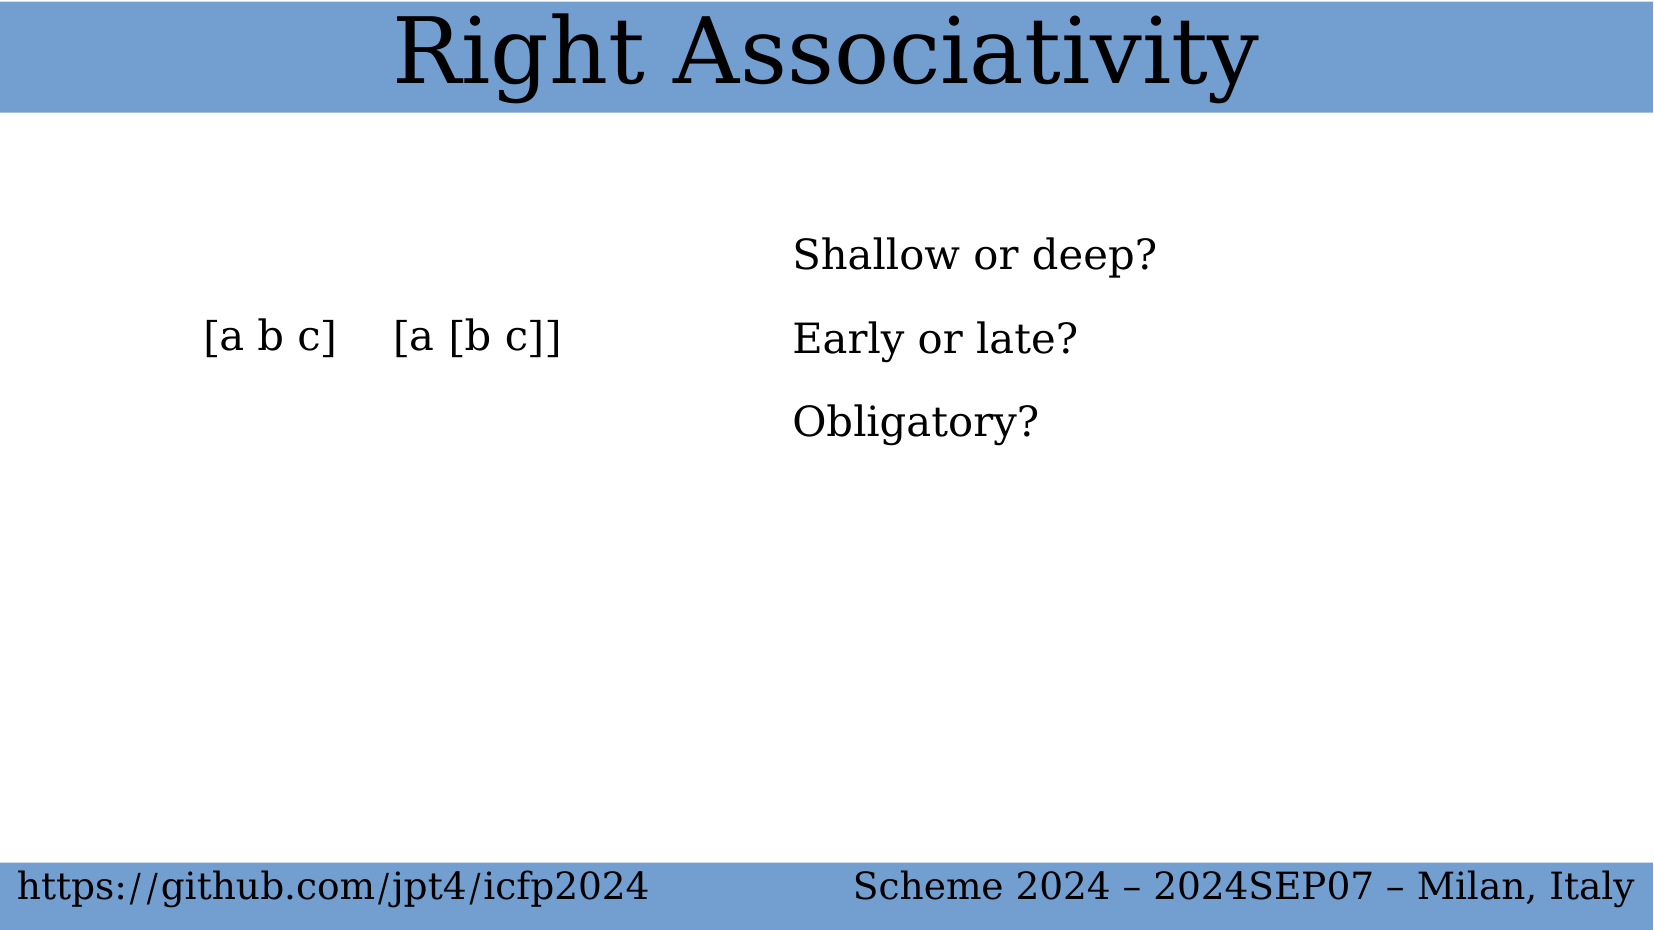

# Right Associativity
Shallow or deep?
Early or late?
Obligatory?
[a b c] [a [b c]]
https://github.com/jpt4/icfp2024 Scheme 2024 – 2024SEP07 – Milan, Italy